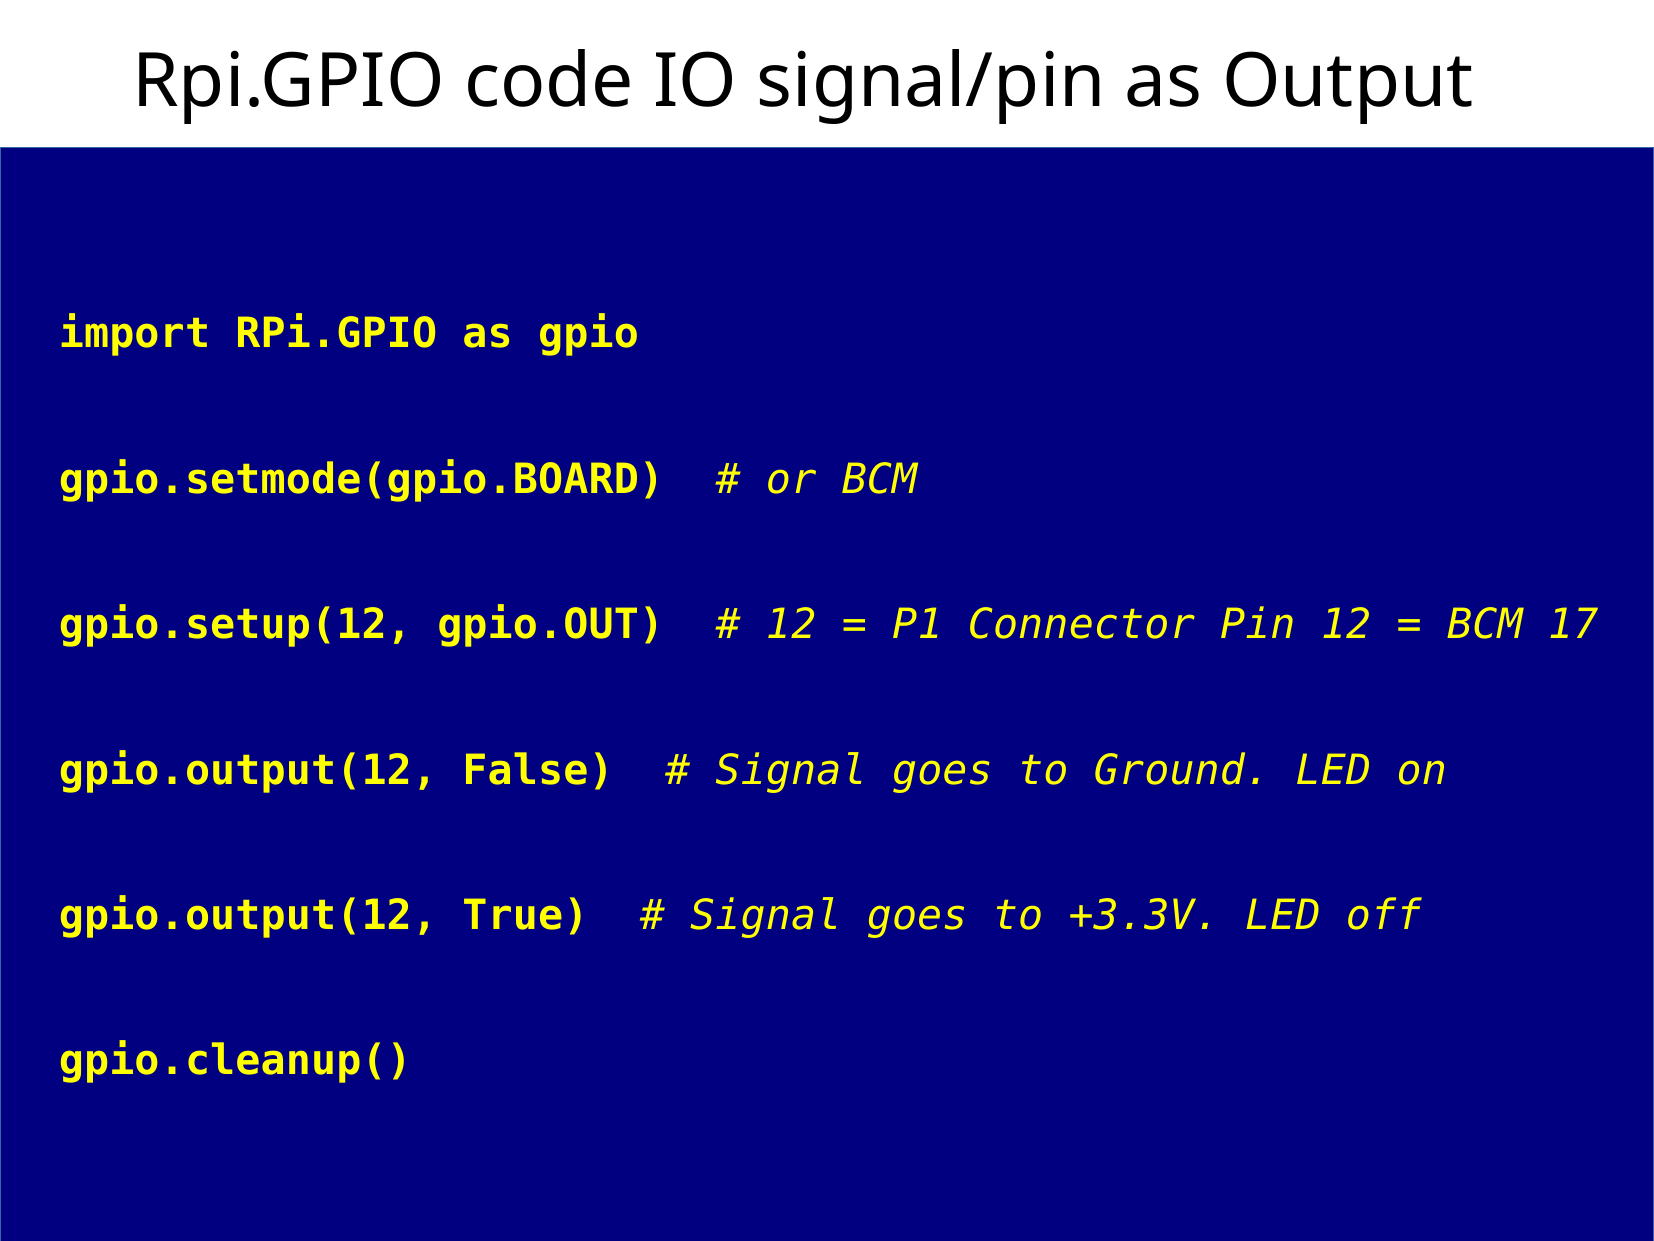

Rpi.GPIO code IO signal/pin as Output
import RPi.GPIO as gpio
gpio.setmode(gpio.BOARD) # or BCM
gpio.setup(12, gpio.OUT) # 12 = P1 Connector Pin 12 = BCM 17
gpio.output(12, False) # Signal goes to Ground. LED on
gpio.output(12, True) # Signal goes to +3.3V. LED off
gpio.cleanup()
# lsusb